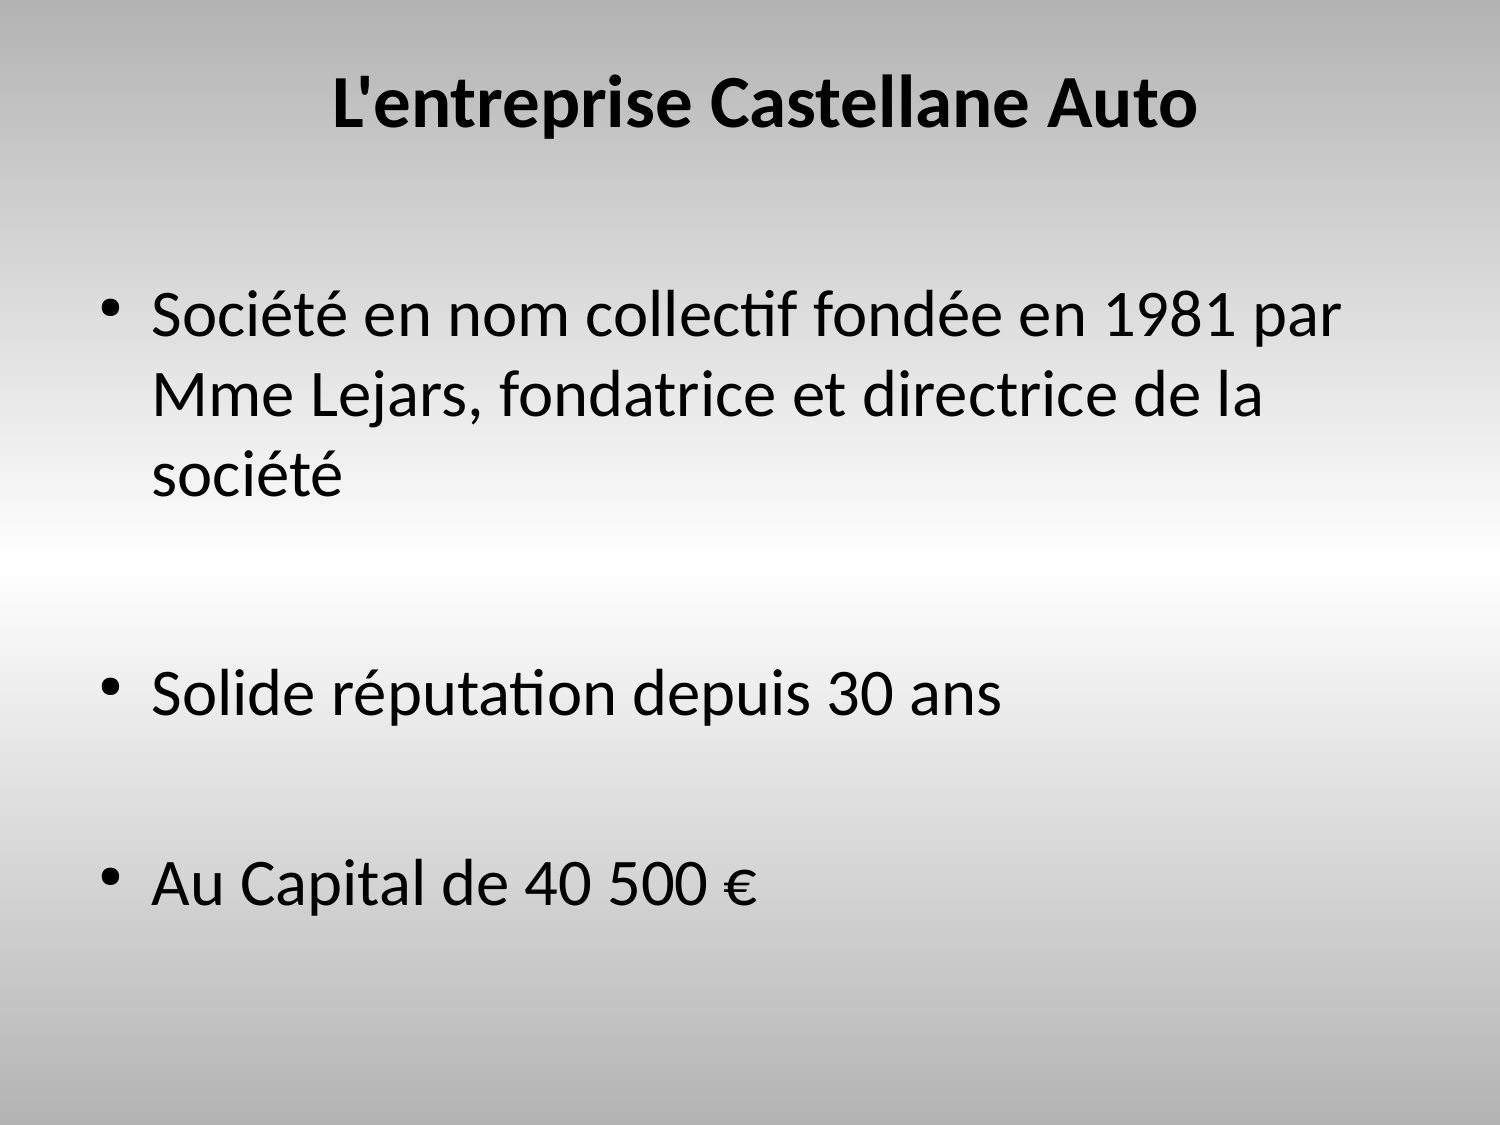

# L'entreprise Castellane Auto
Société en nom collectif fondée en 1981 par Mme Lejars, fondatrice et directrice de la société
Solide réputation depuis 30 ans
Au Capital de 40 500 €